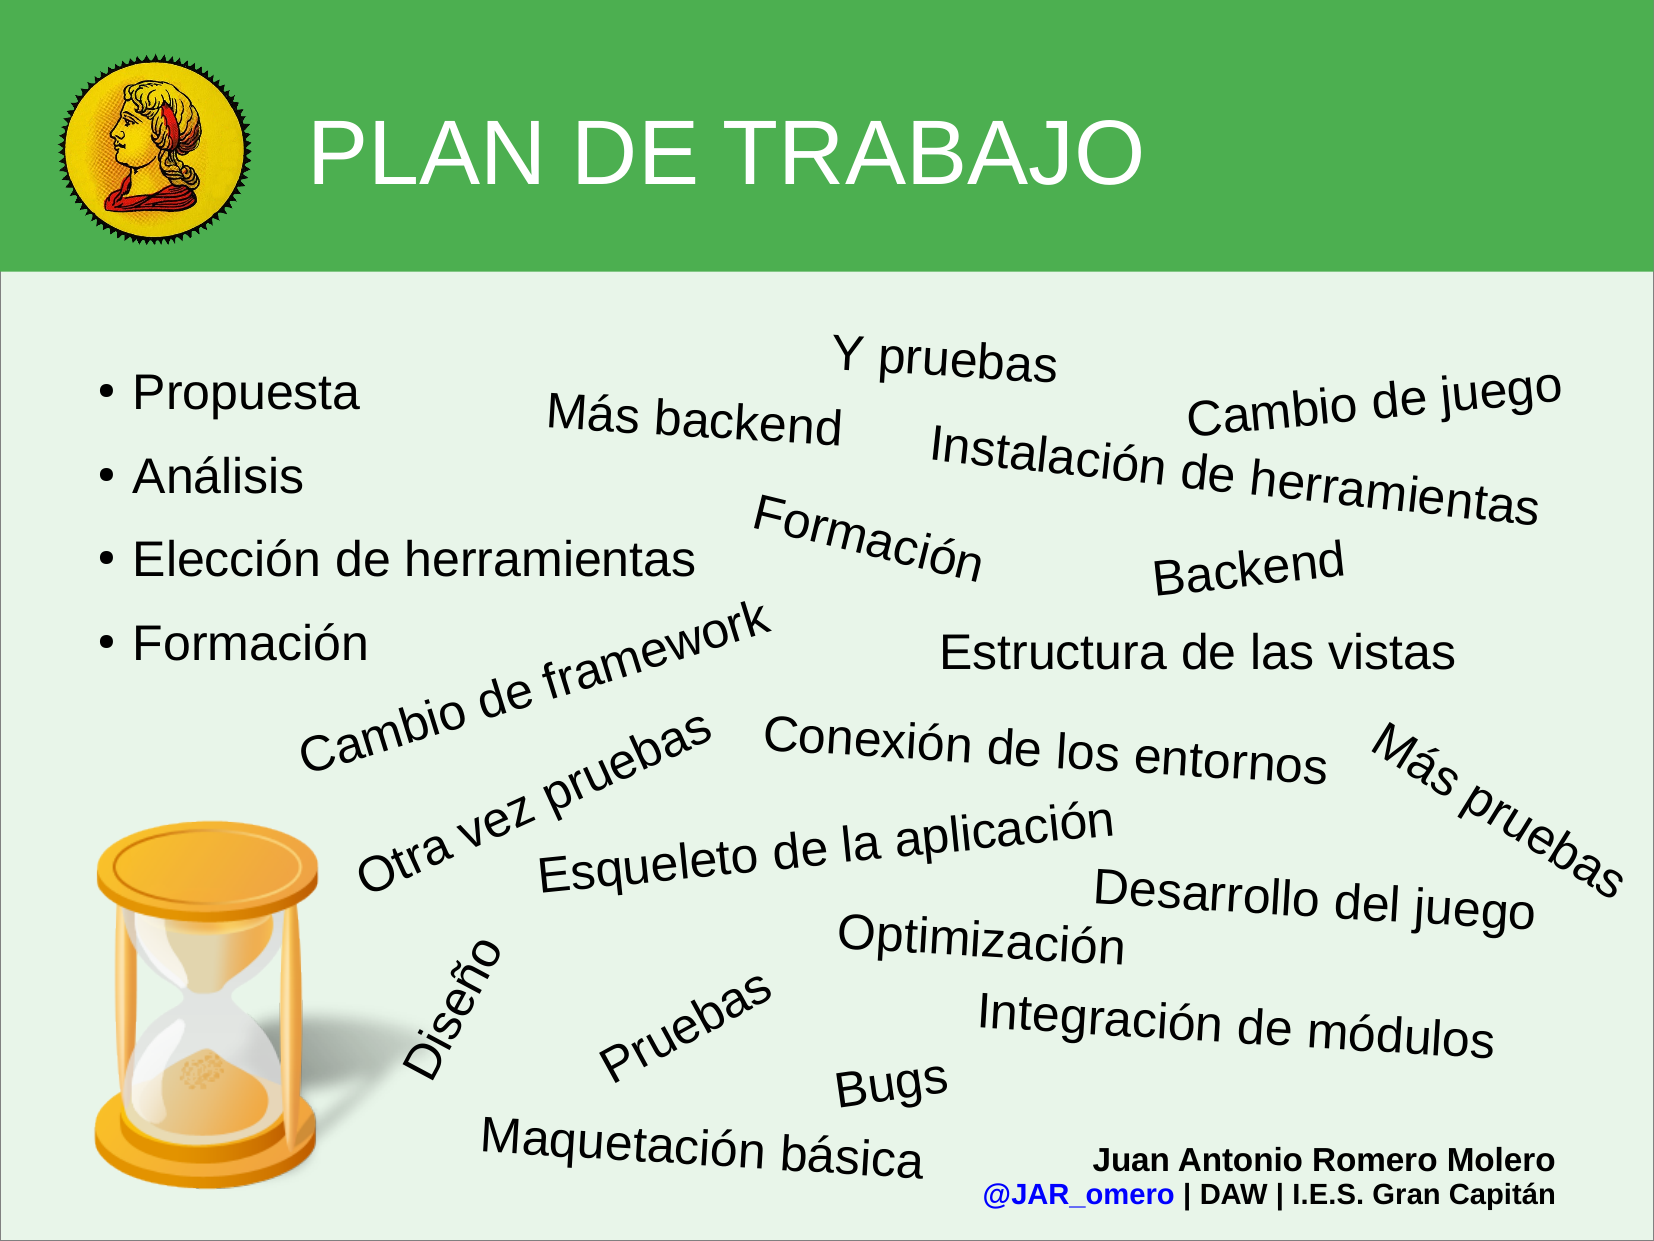

# PLAN DE TRABAJO
Propuesta
Análisis
Elección de herramientas
Formación
Y pruebas
Cambio de juego
Más backend
Instalación de herramientas
Formación
Backend
Estructura de las vistas
Cambio de framework
Conexión de los entornos
Otra vez pruebas
Más pruebas
Esqueleto de la aplicación
Desarrollo del juego
Optimización
Diseño
Pruebas
Integración de módulos
Bugs
Maquetación básica
Juan Antonio Romero Molero
@JAR_omero | DAW | I.E.S. Gran Capitán